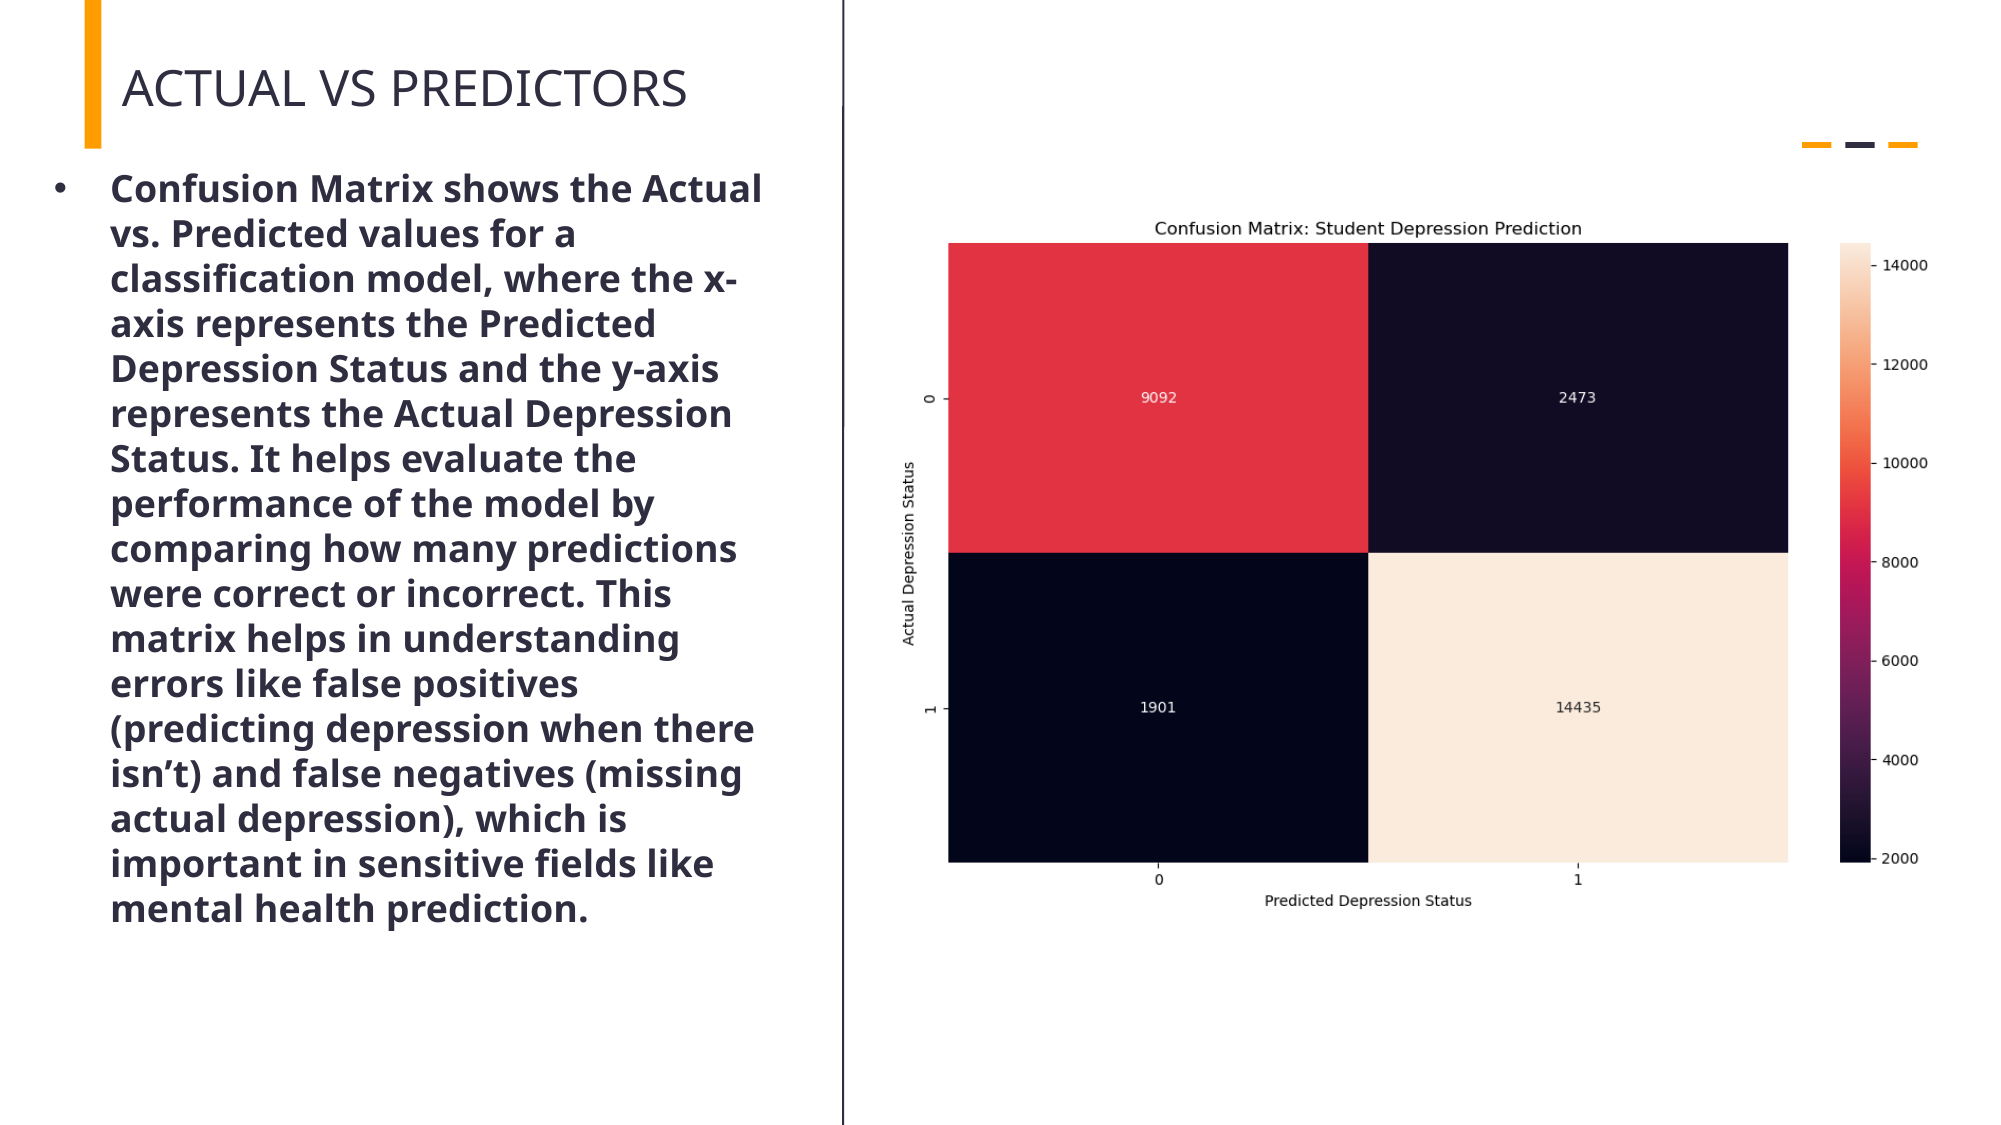

ACTUAL VS PREDICTORS
Confusion Matrix shows the Actual vs. Predicted values for a classification model, where the x-axis represents the Predicted Depression Status and the y-axis represents the Actual Depression Status. It helps evaluate the performance of the model by comparing how many predictions were correct or incorrect. This matrix helps in understanding errors like false positives (predicting depression when there isn’t) and false negatives (missing actual depression), which is important in sensitive fields like mental health prediction.